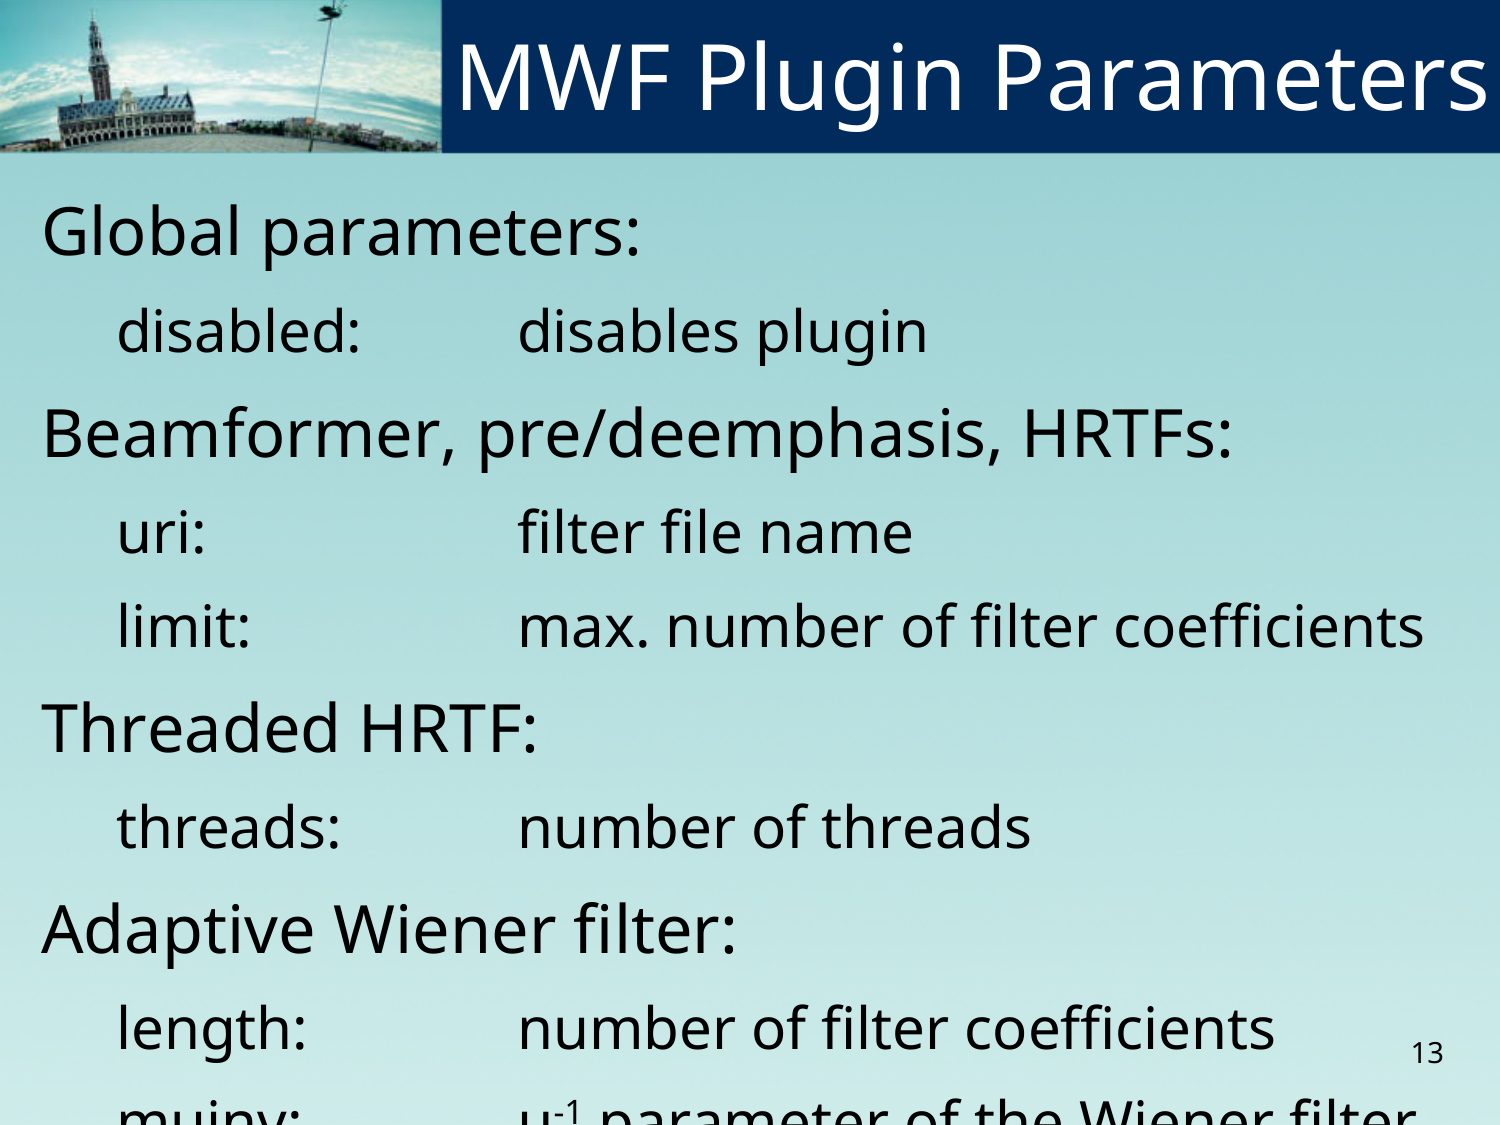

# MWF Plugin Parameters
Global parameters:
disabled: 	disables plugin
Beamformer, pre/deemphasis, HRTFs:
uri: 	filter file name
limit: 	max. number of filter coefficients
Threaded HRTF:
threads: 	number of threads
Adaptive Wiener filter:
length: 	number of filter coefficients
muinv: 	µ-1 parameter of the Wiener filter
13